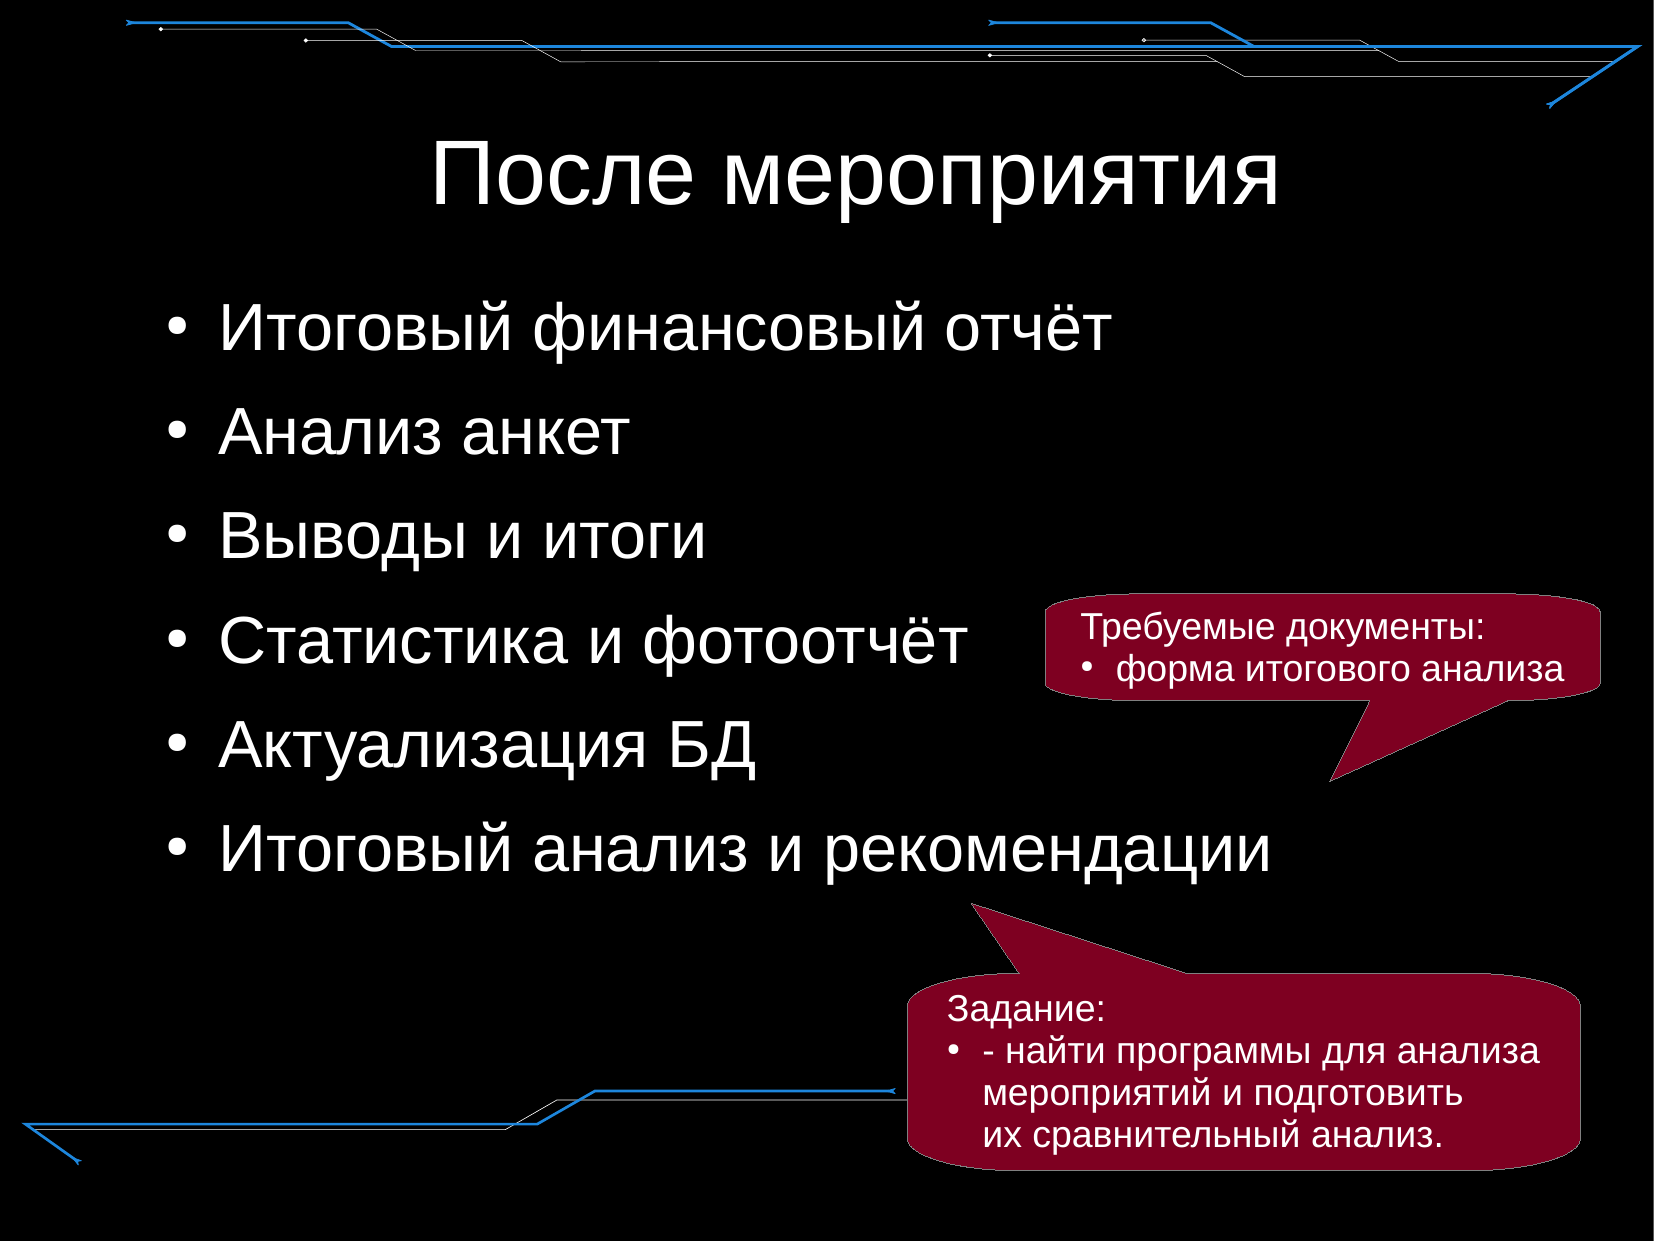

# После мероприятия
Итоговый финансовый отчёт
Анализ анкет
Выводы и итоги
Статистика и фотоотчёт
Актуализация БД
Итоговый анализ и рекомендации
Требуемые документы:
форма итогового анализа
Задание:
- найти программы для анализа
мероприятий и подготовить
их сравнительный анализ.